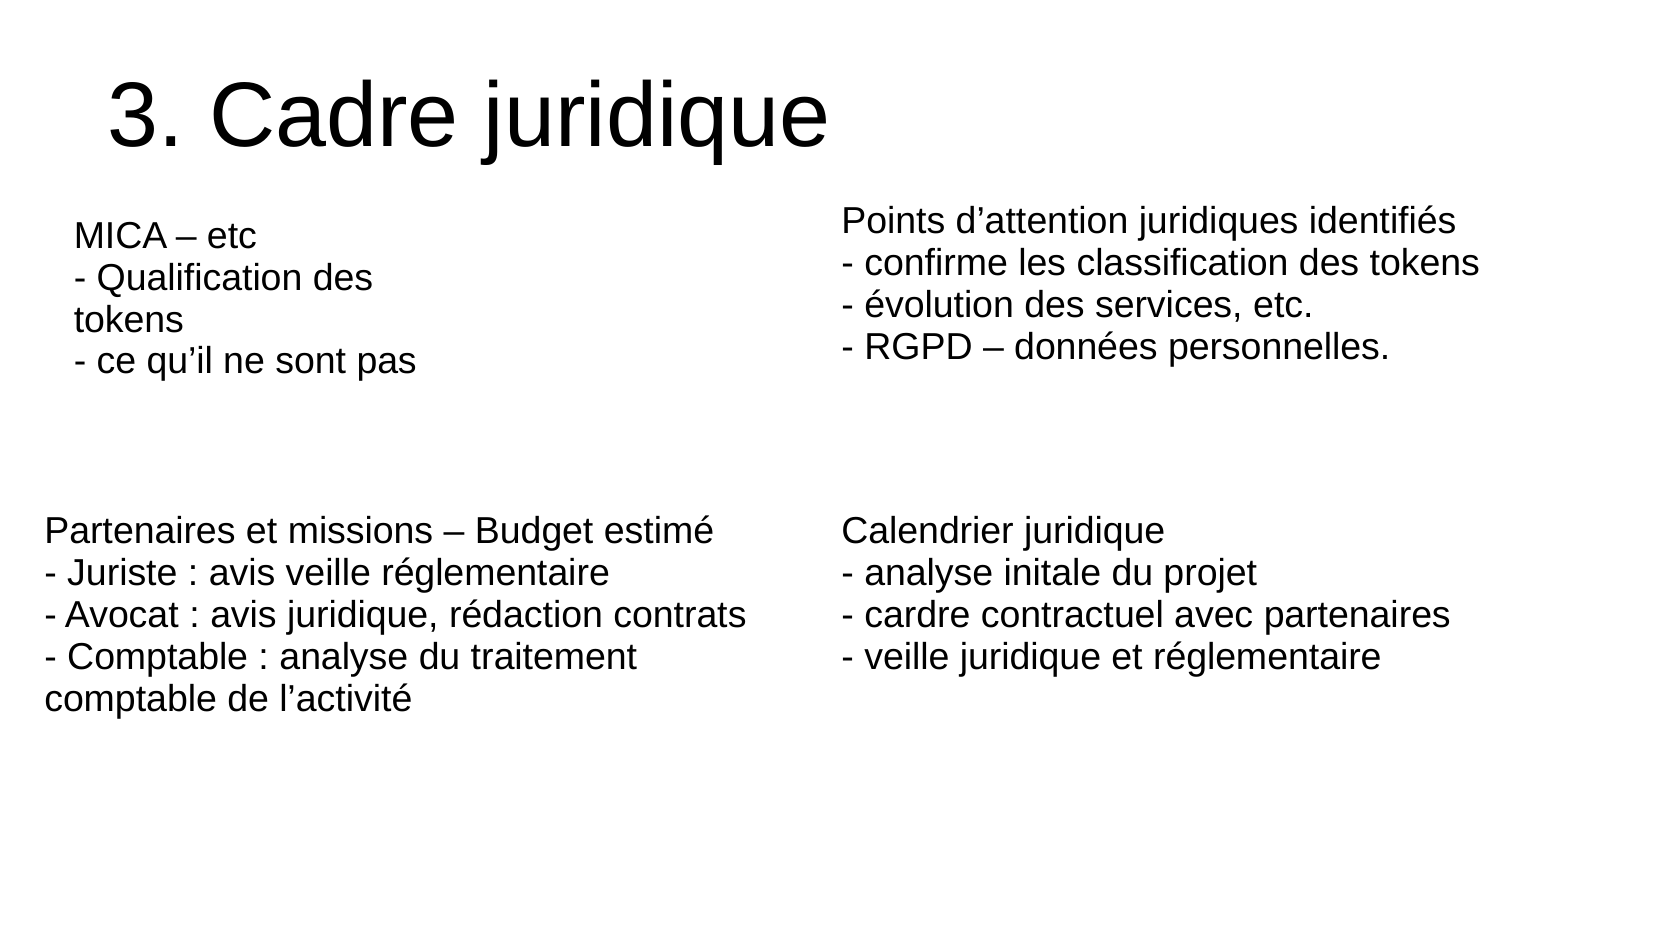

# 3. Cadre juridique
Points d’attention juridiques identifiés
- confirme les classification des tokens
- évolution des services, etc.
- RGPD – données personnelles.
MICA – etc
- Qualification des tokens
- ce qu’il ne sont pas
Partenaires et missions – Budget estimé
- Juriste : avis veille réglementaire
- Avocat : avis juridique, rédaction contrats
- Comptable : analyse du traitement comptable de l’activité
Calendrier juridique
- analyse initale du projet
- cardre contractuel avec partenaires
- veille juridique et réglementaire